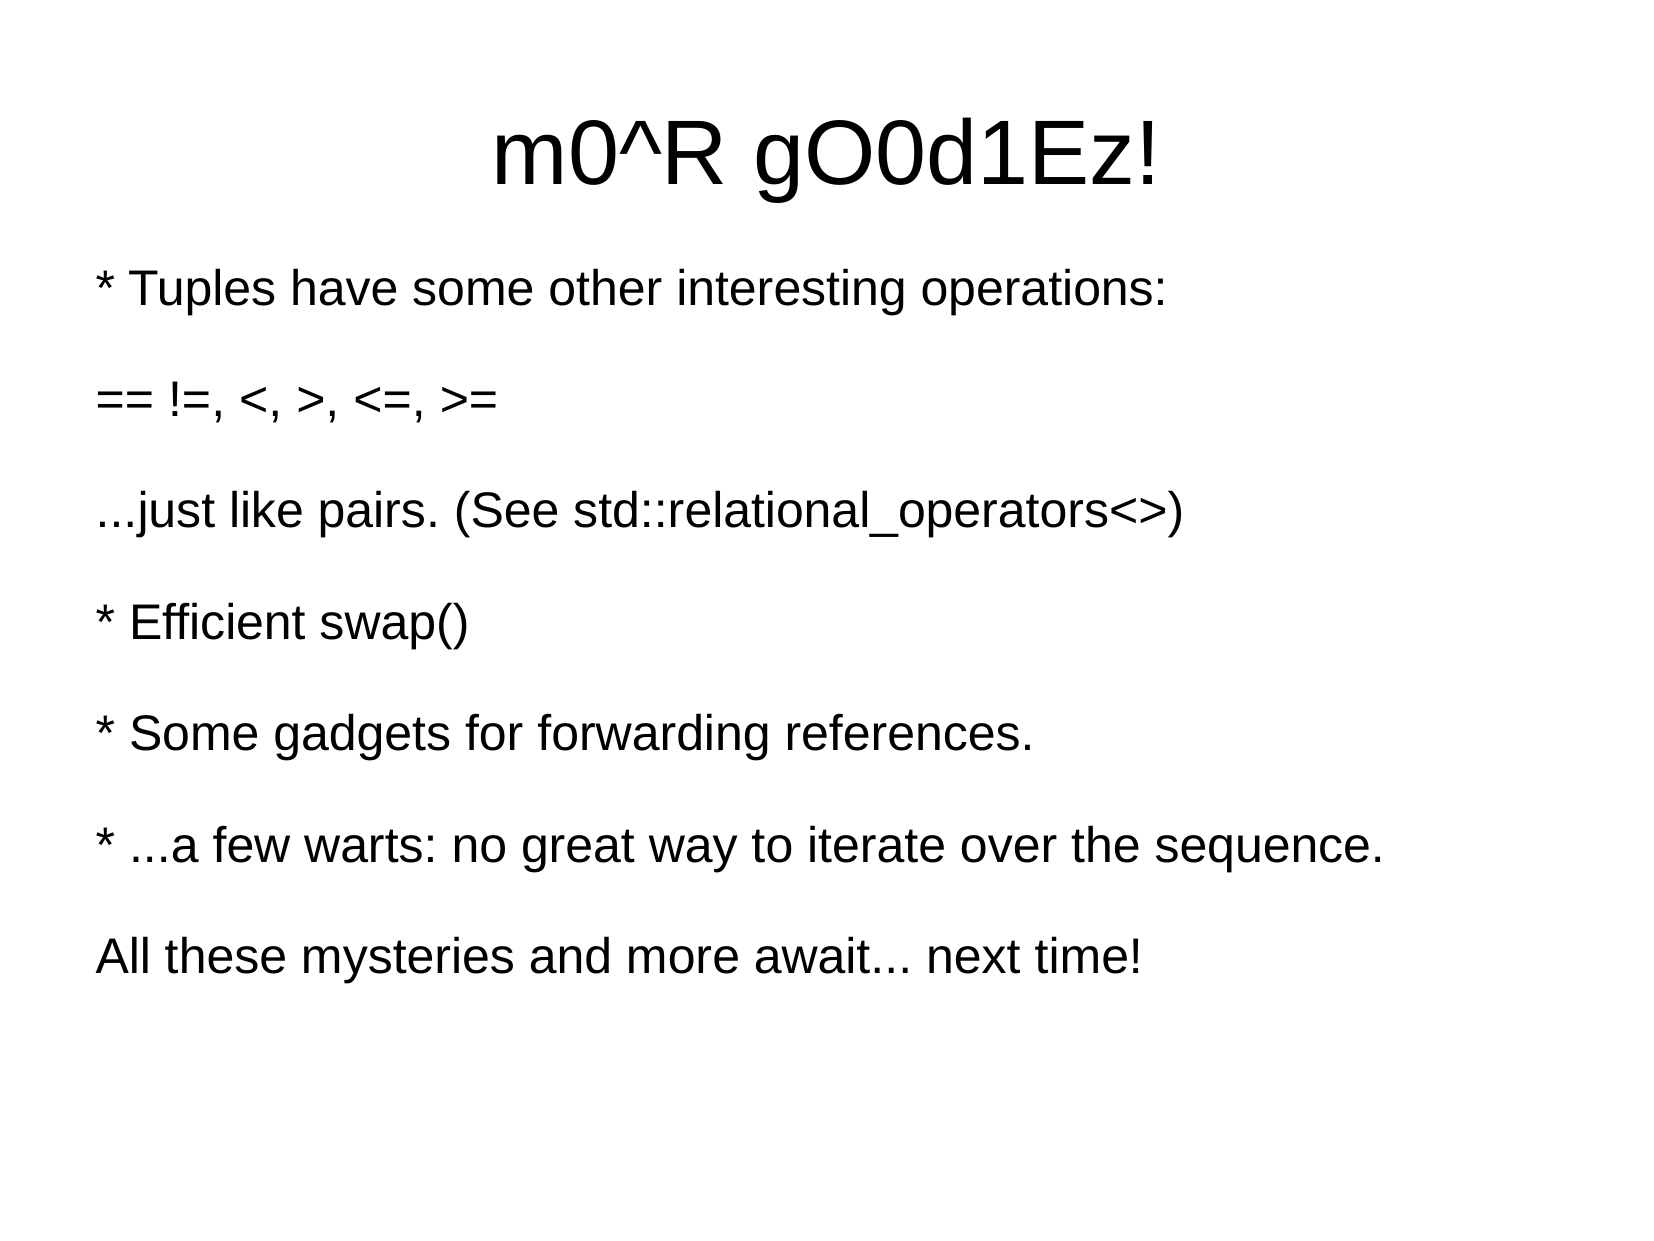

# m0^R gO0d1Ez!
* Tuples have some other interesting operations:
== !=, <, >, <=, >=
...just like pairs. (See std::relational_operators<>)
* Efficient swap()
* Some gadgets for forwarding references.
* ...a few warts: no great way to iterate over the sequence.
All these mysteries and more await... next time!